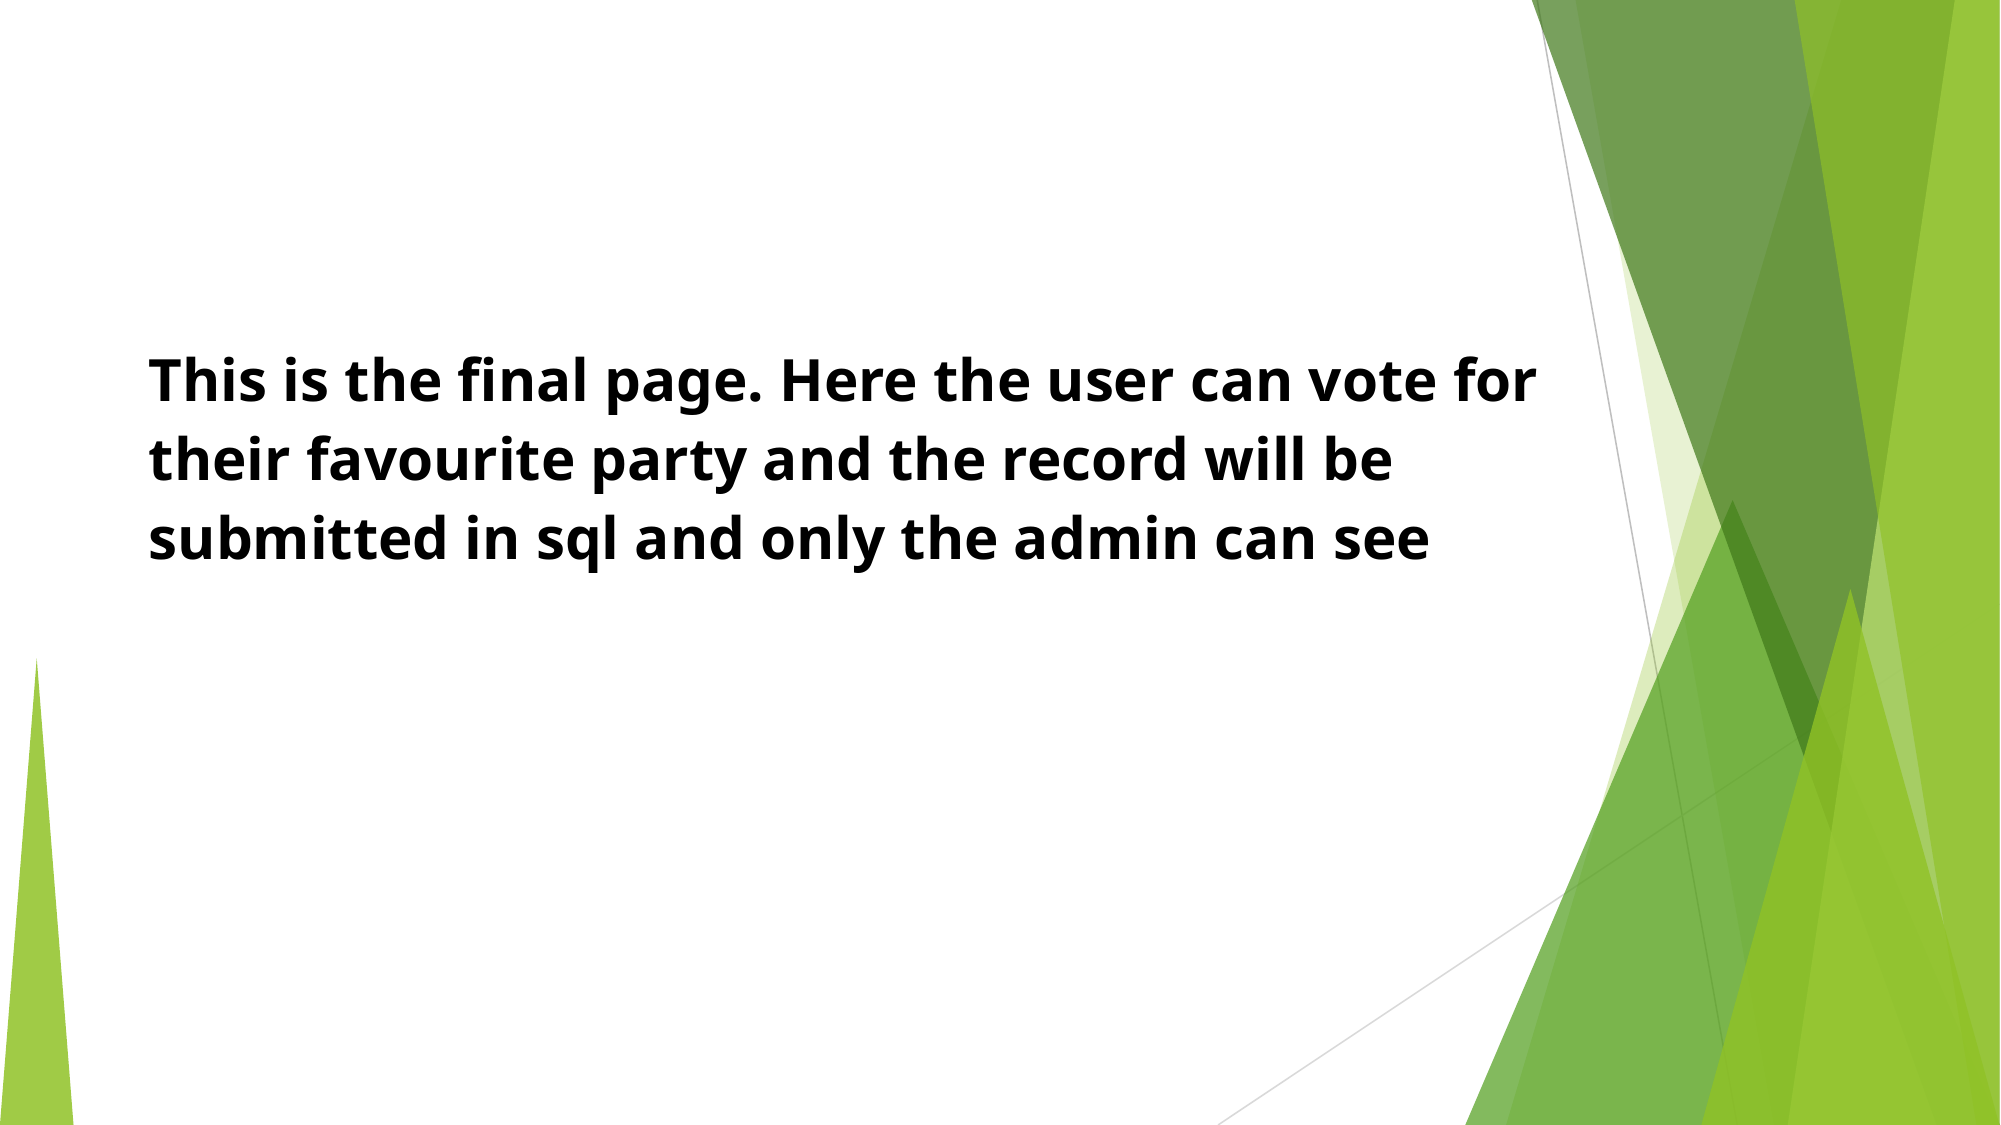

# This is the final page. Here the user can vote for their favourite party and the record will be submitted in sql and only the admin can see